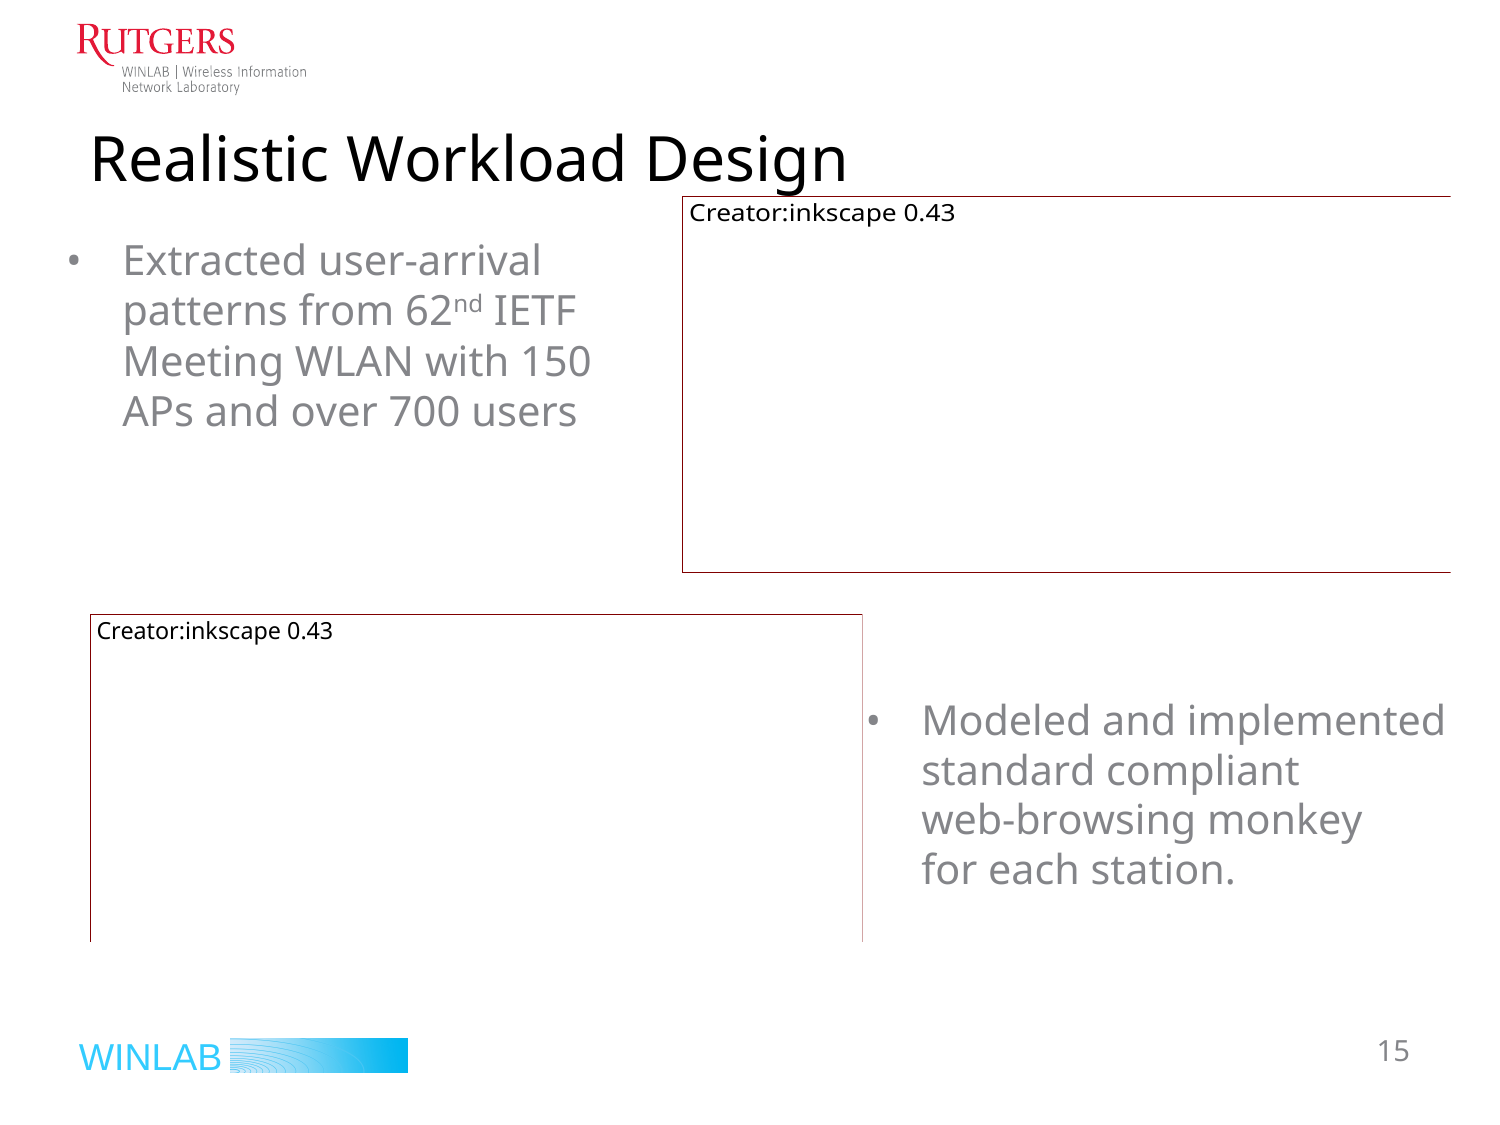

# Realistic Workload Design
Extracted user-arrival
patterns from 62nd IETF
Meeting WLAN with 150
APs and over 700 users
Modeled and implemented
standard compliant
web-browsing monkey
for each station.
15